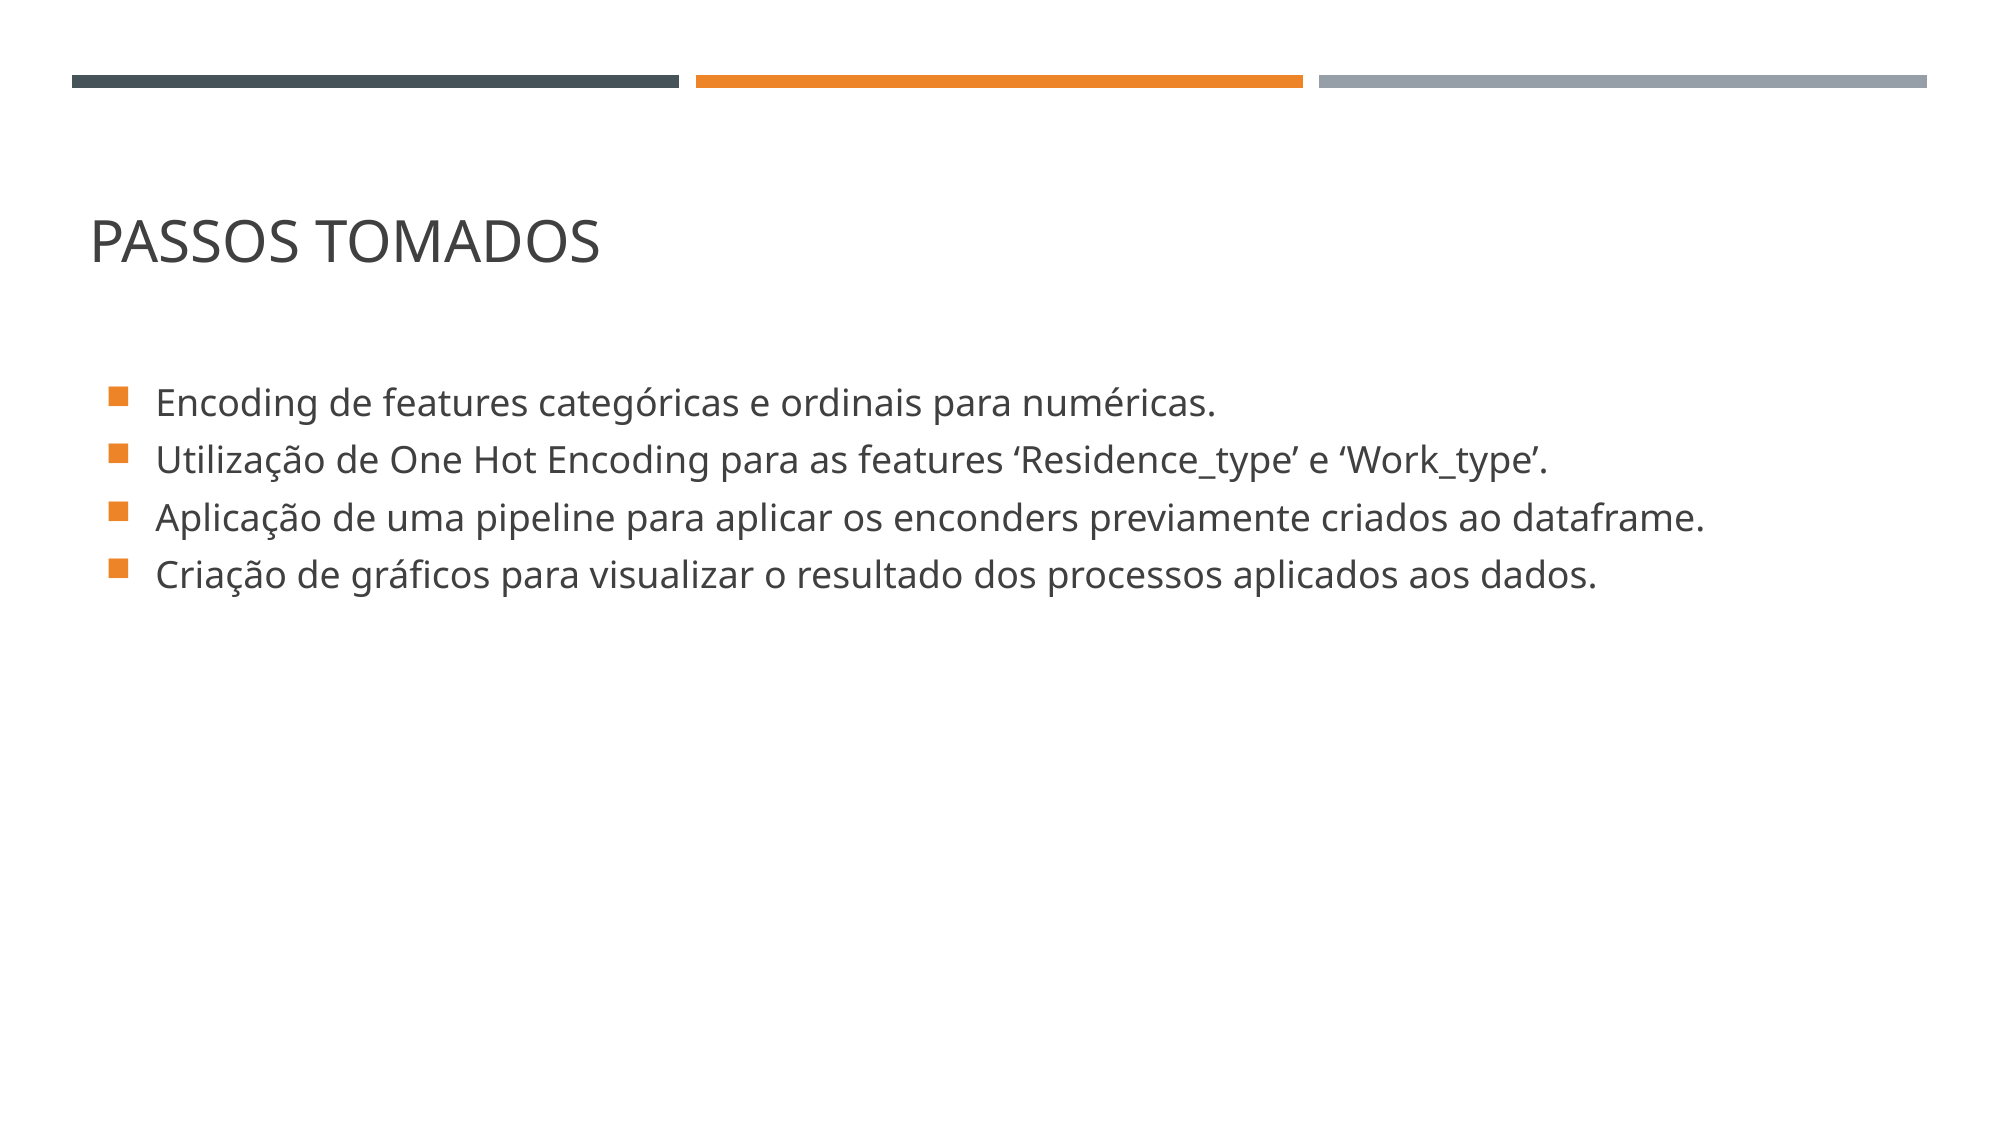

# Passos Tomados
Encoding de features categóricas e ordinais para numéricas.
Utilização de One Hot Encoding para as features ‘Residence_type’ e ‘Work_type’.
Aplicação de uma pipeline para aplicar os enconders previamente criados ao dataframe.
Criação de gráficos para visualizar o resultado dos processos aplicados aos dados.